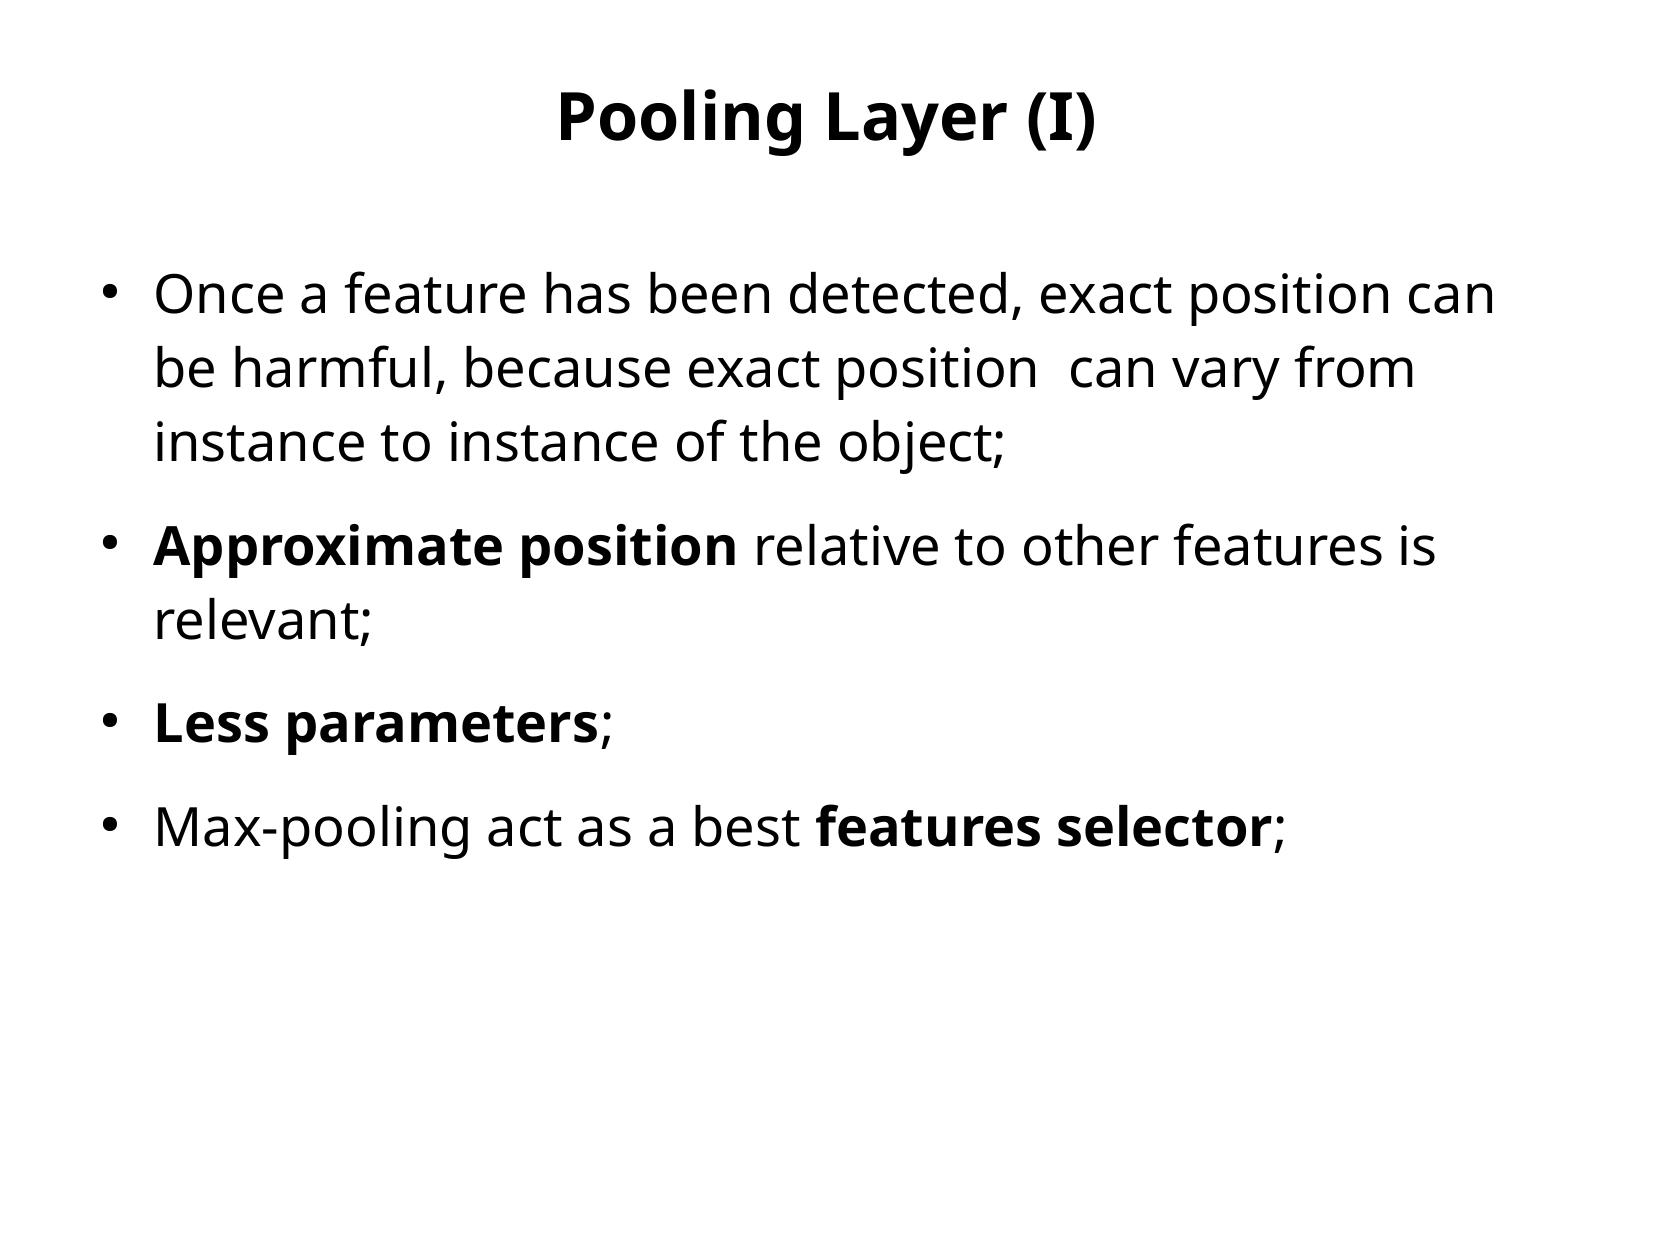

# Pooling Layer (I)
Once a feature has been detected, exact position can be harmful, because exact position can vary from instance to instance of the object;
Approximate position relative to other features is relevant;
Less parameters;
Max-pooling act as a best features selector;